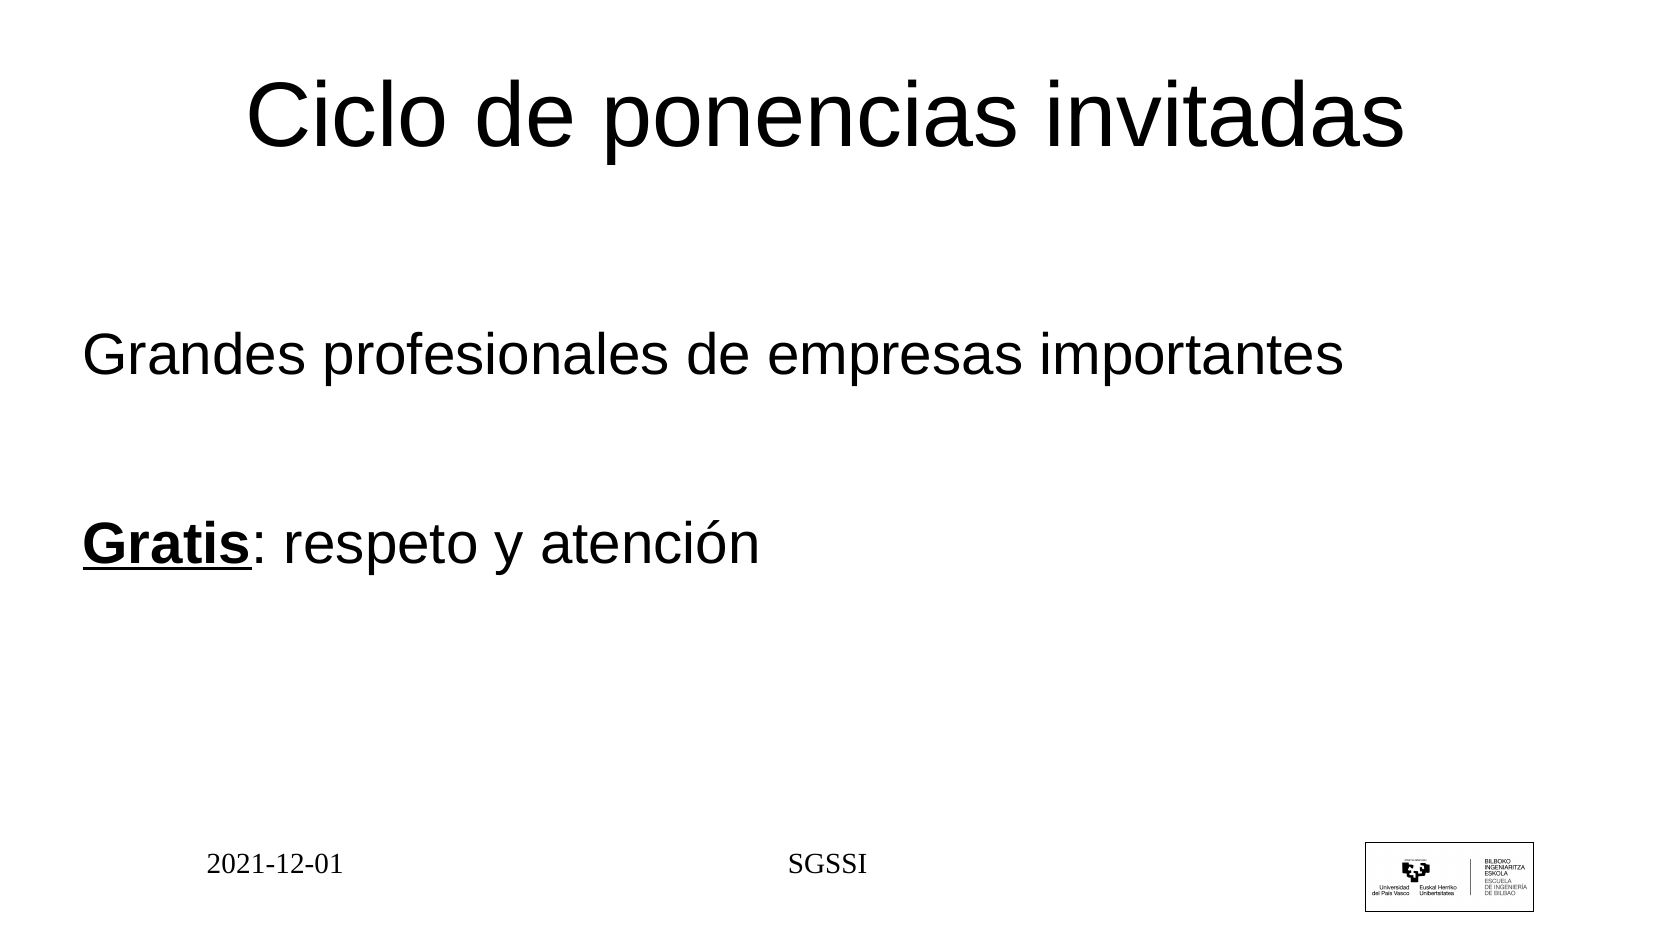

# Ciclo de ponencias invitadas
Grandes profesionales de empresas importantes
Gratis: respeto y atención